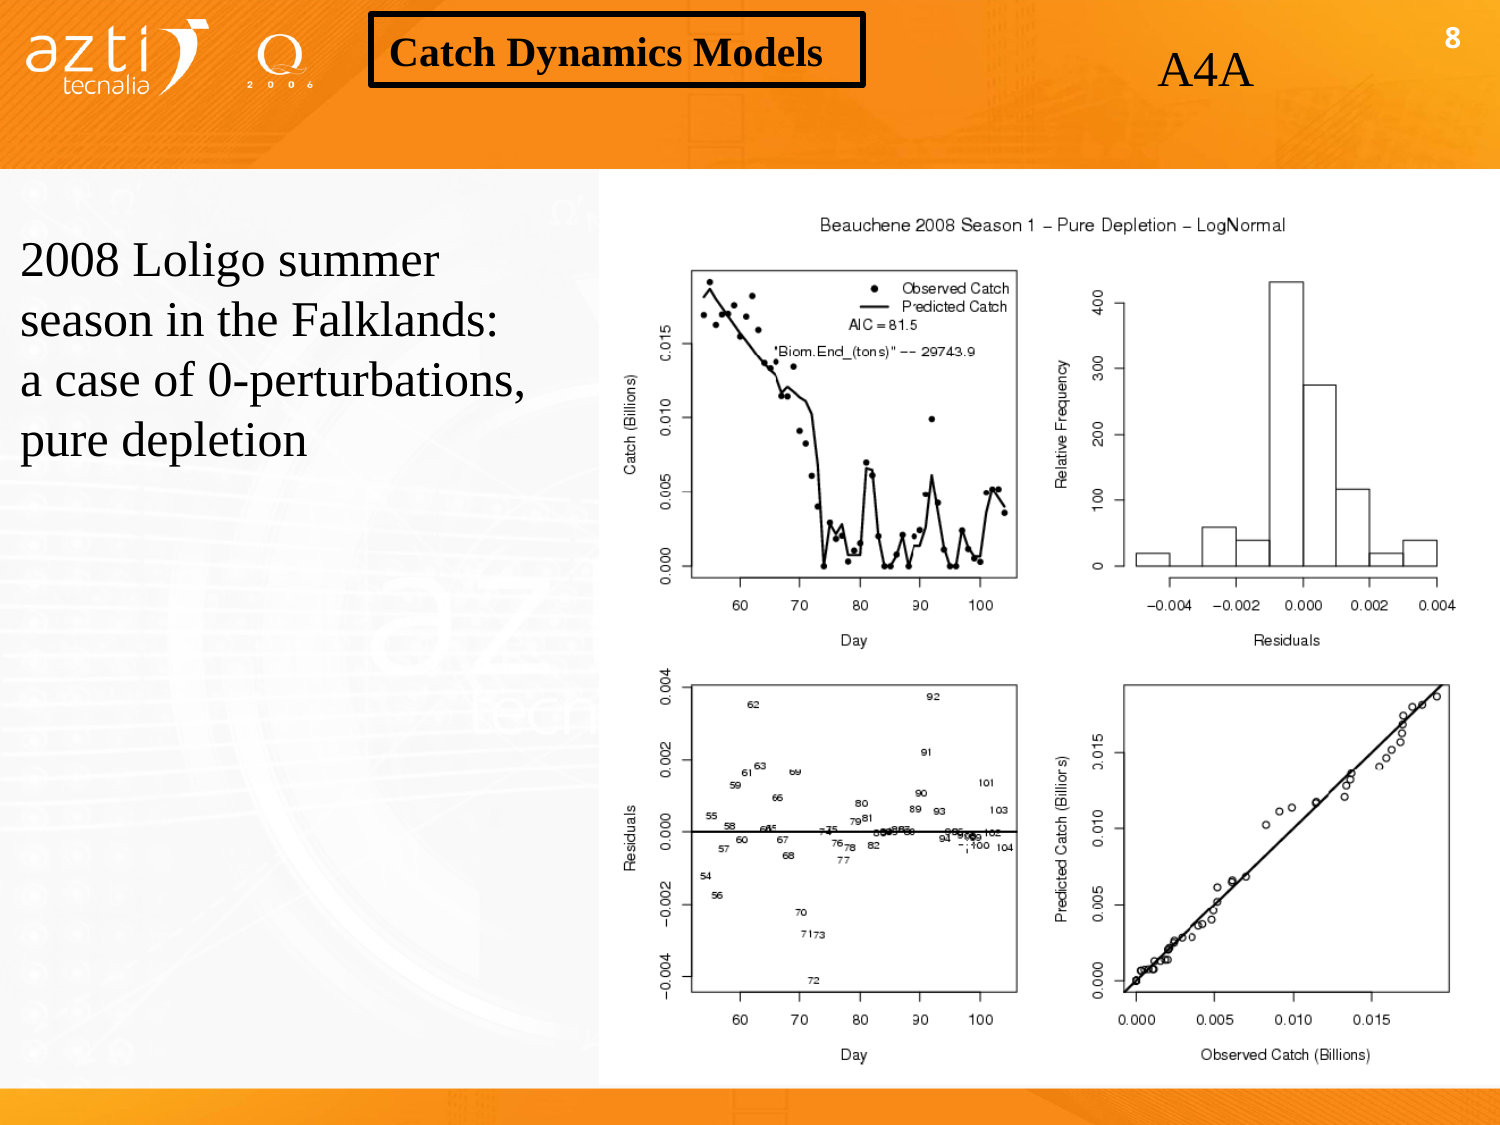

Catch Dynamics Models
A4A
2008 Loligo summer
season in the Falklands:
a case of 0-perturbations,
pure depletion